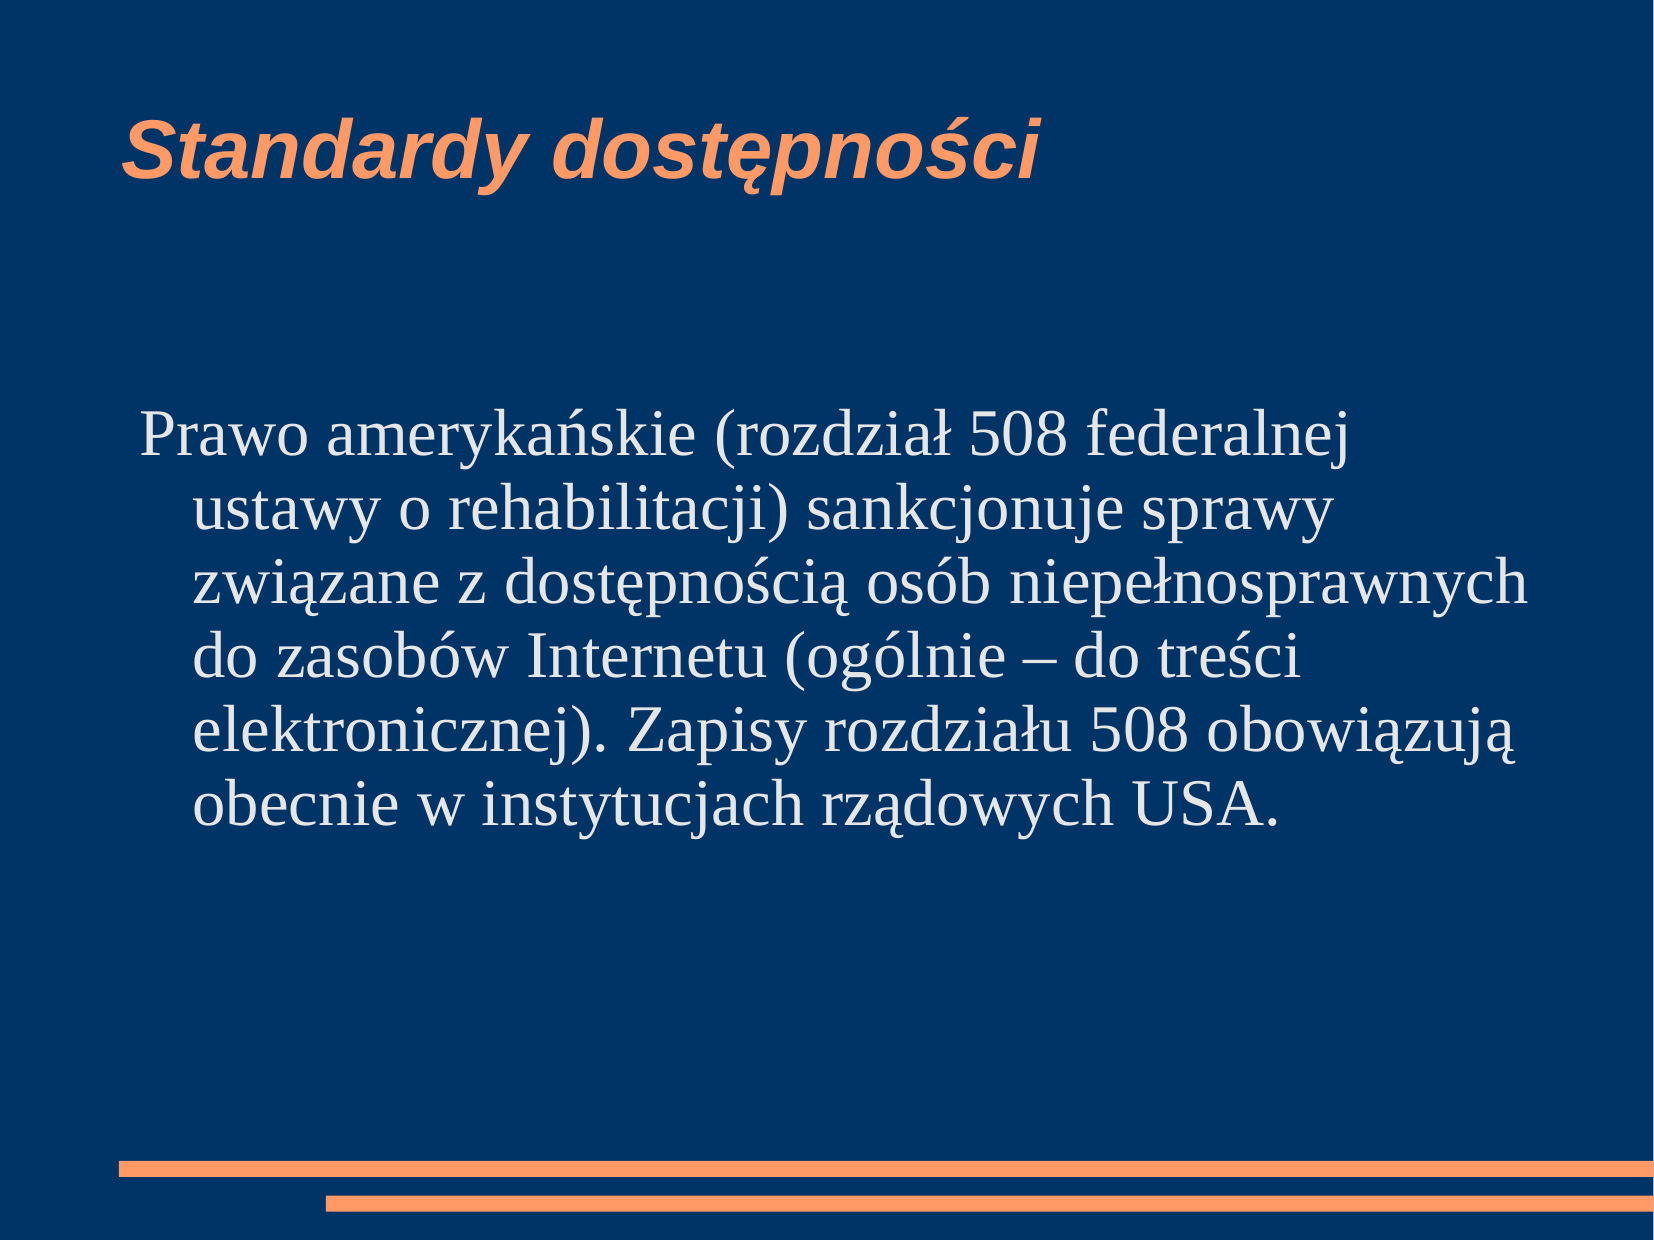

# Standardy dostępności
Prawo amerykańskie (rozdział 508 federalnej ustawy o rehabilitacji) sankcjonuje sprawy związane z dostępnością osób niepełnosprawnych do zasobów Internetu (ogólnie – do treści elektronicznej). Zapisy rozdziału 508 obowiązują obecnie w instytucjach rządowych USA.